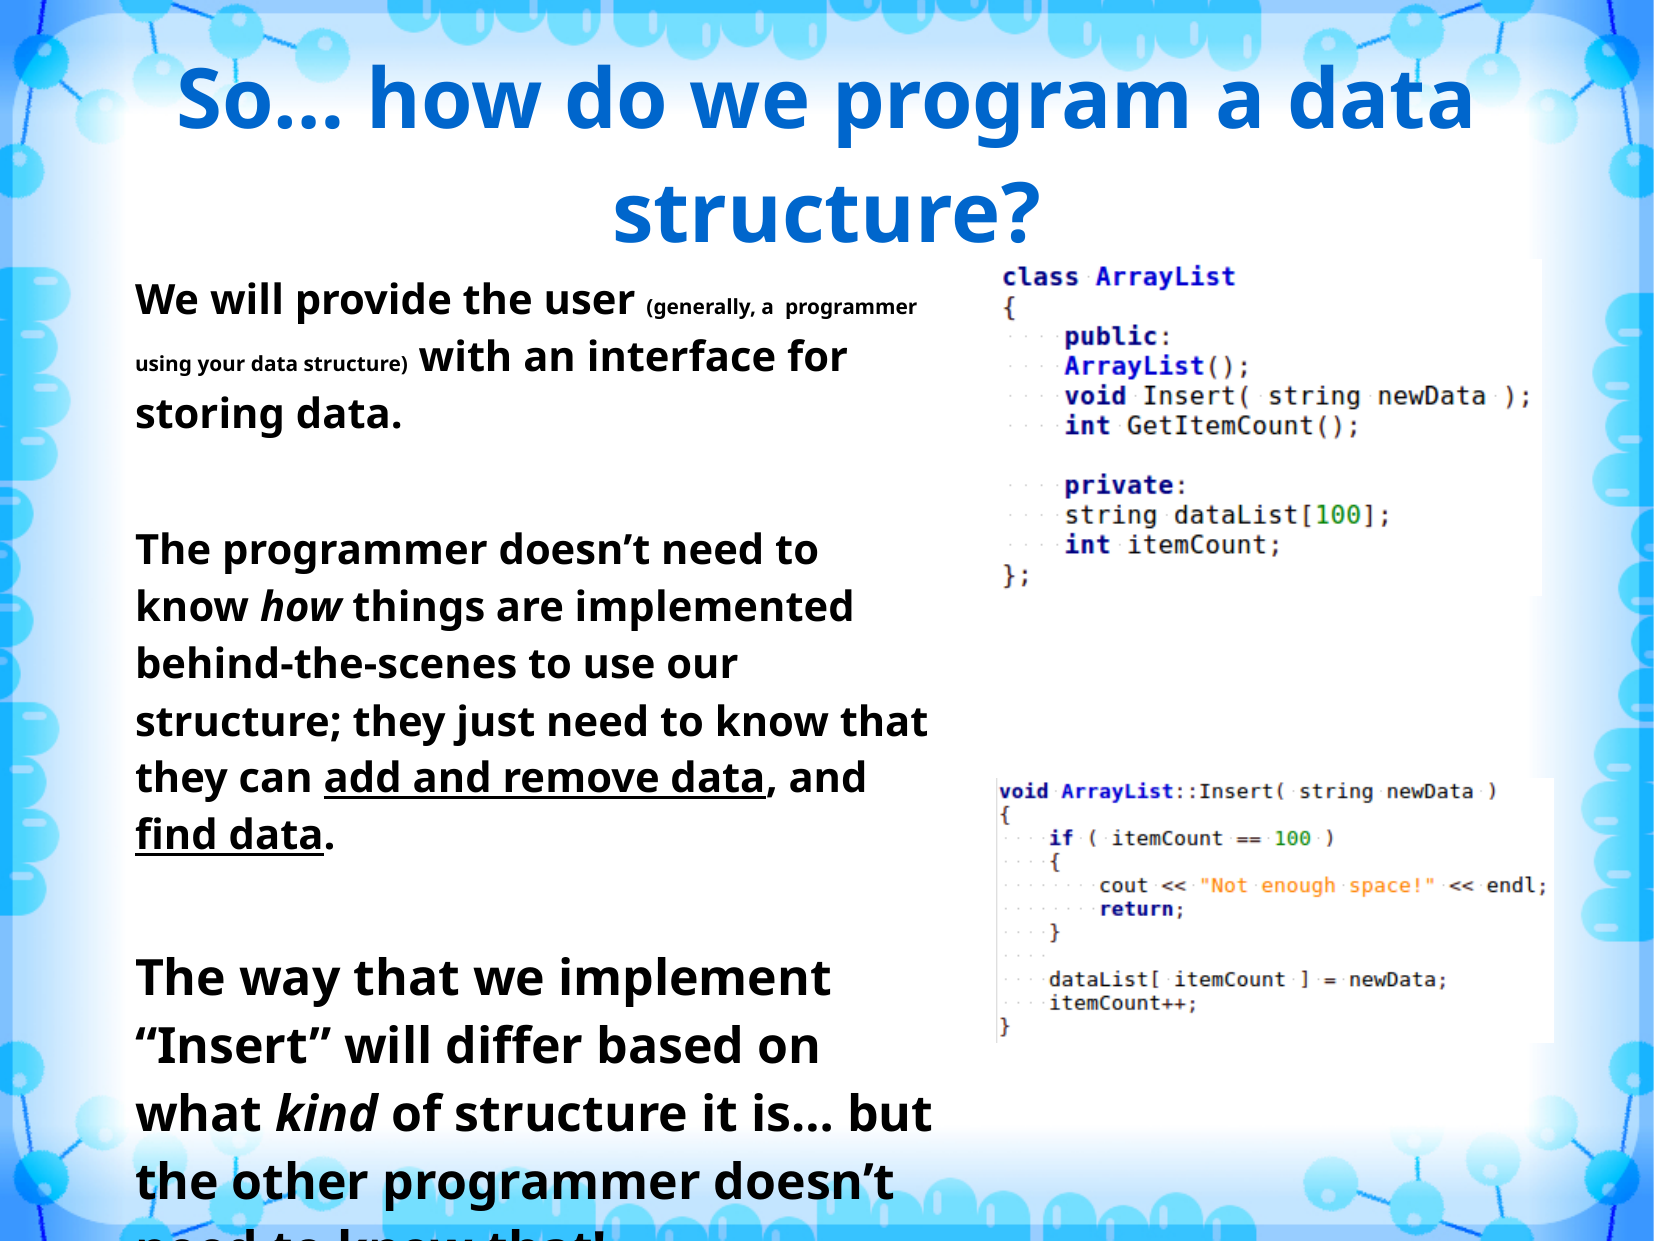

# So… how do we program a data structure?
We will provide the user (generally, a programmer using your data structure) with an interface for storing data.
The programmer doesn’t need to know how things are implemented behind-the-scenes to use our structure; they just need to know that they can add and remove data, and find data.
The way that we implement “Insert” will differ based on what kind of structure it is… but the other programmer doesn’t need to know that!